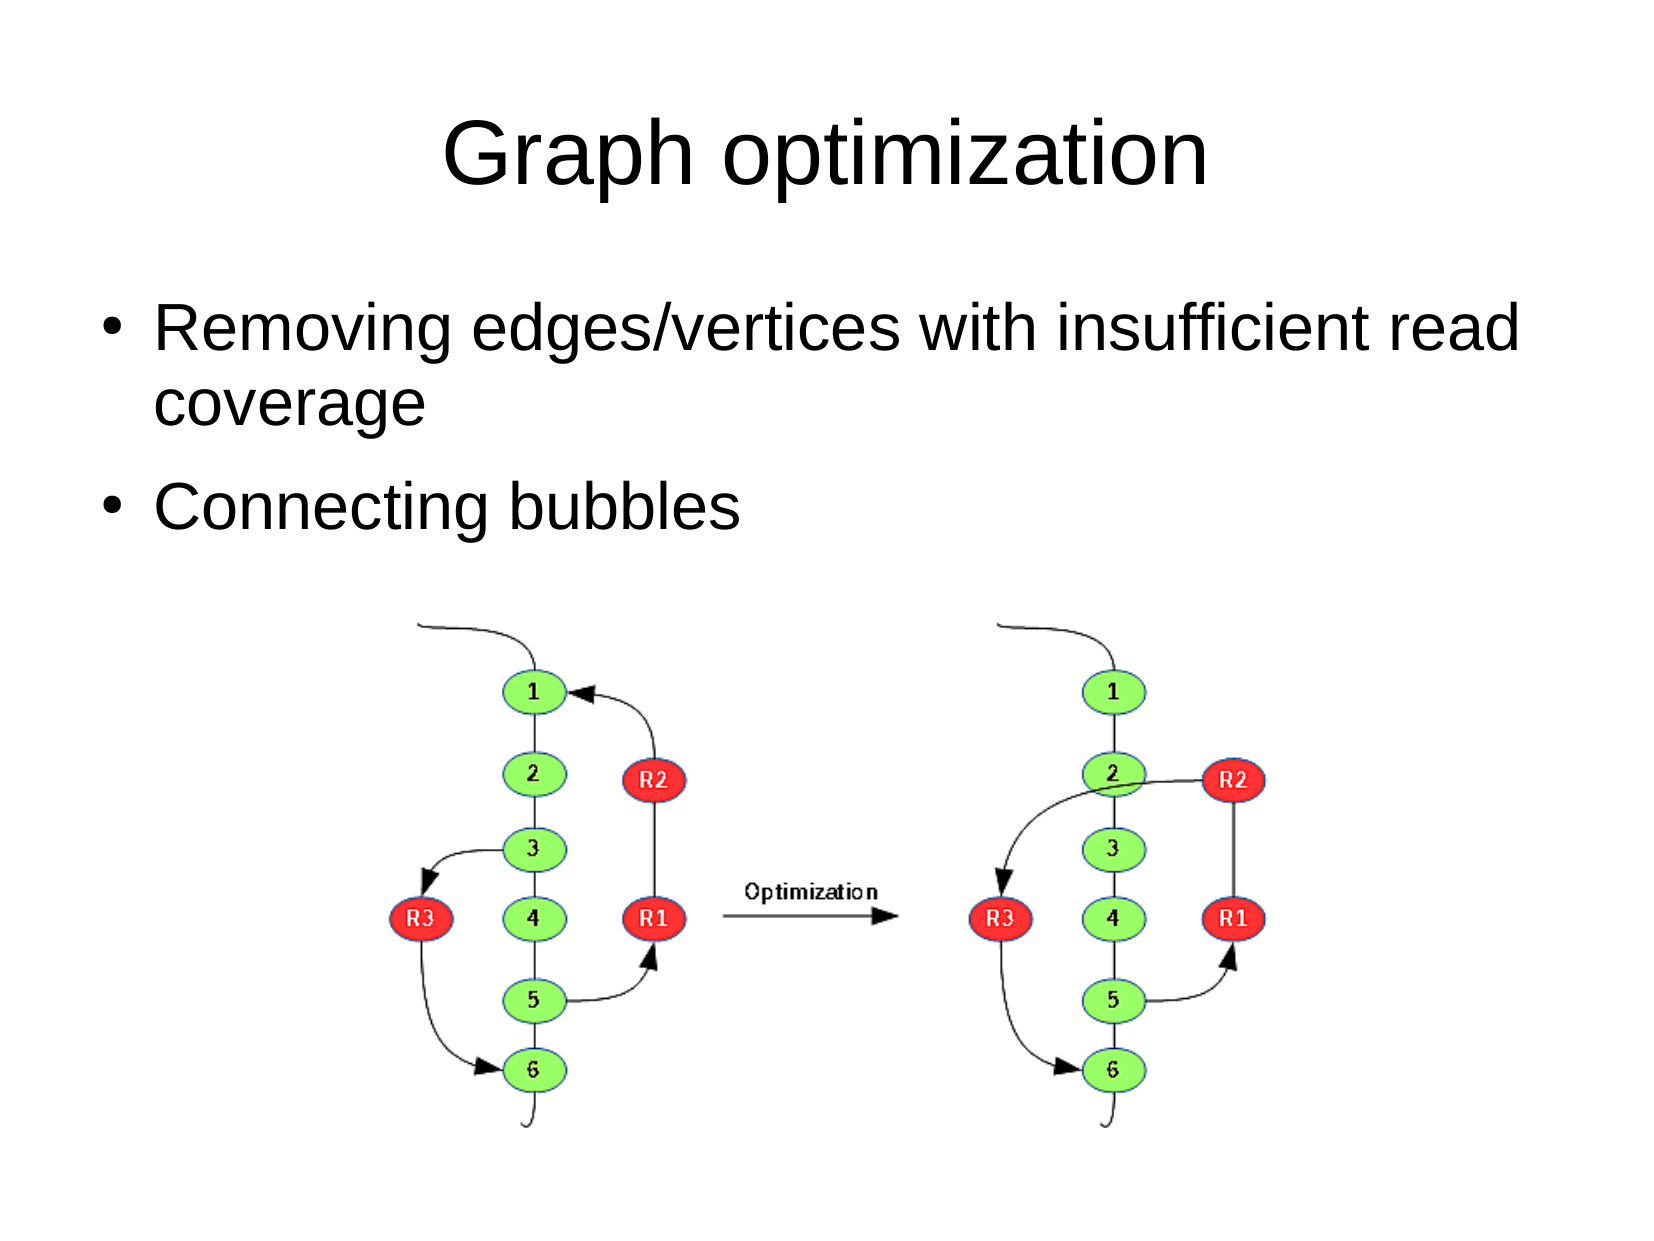

# Graph optimization
Removing edges/vertices with insufficient read coverage
Connecting bubbles